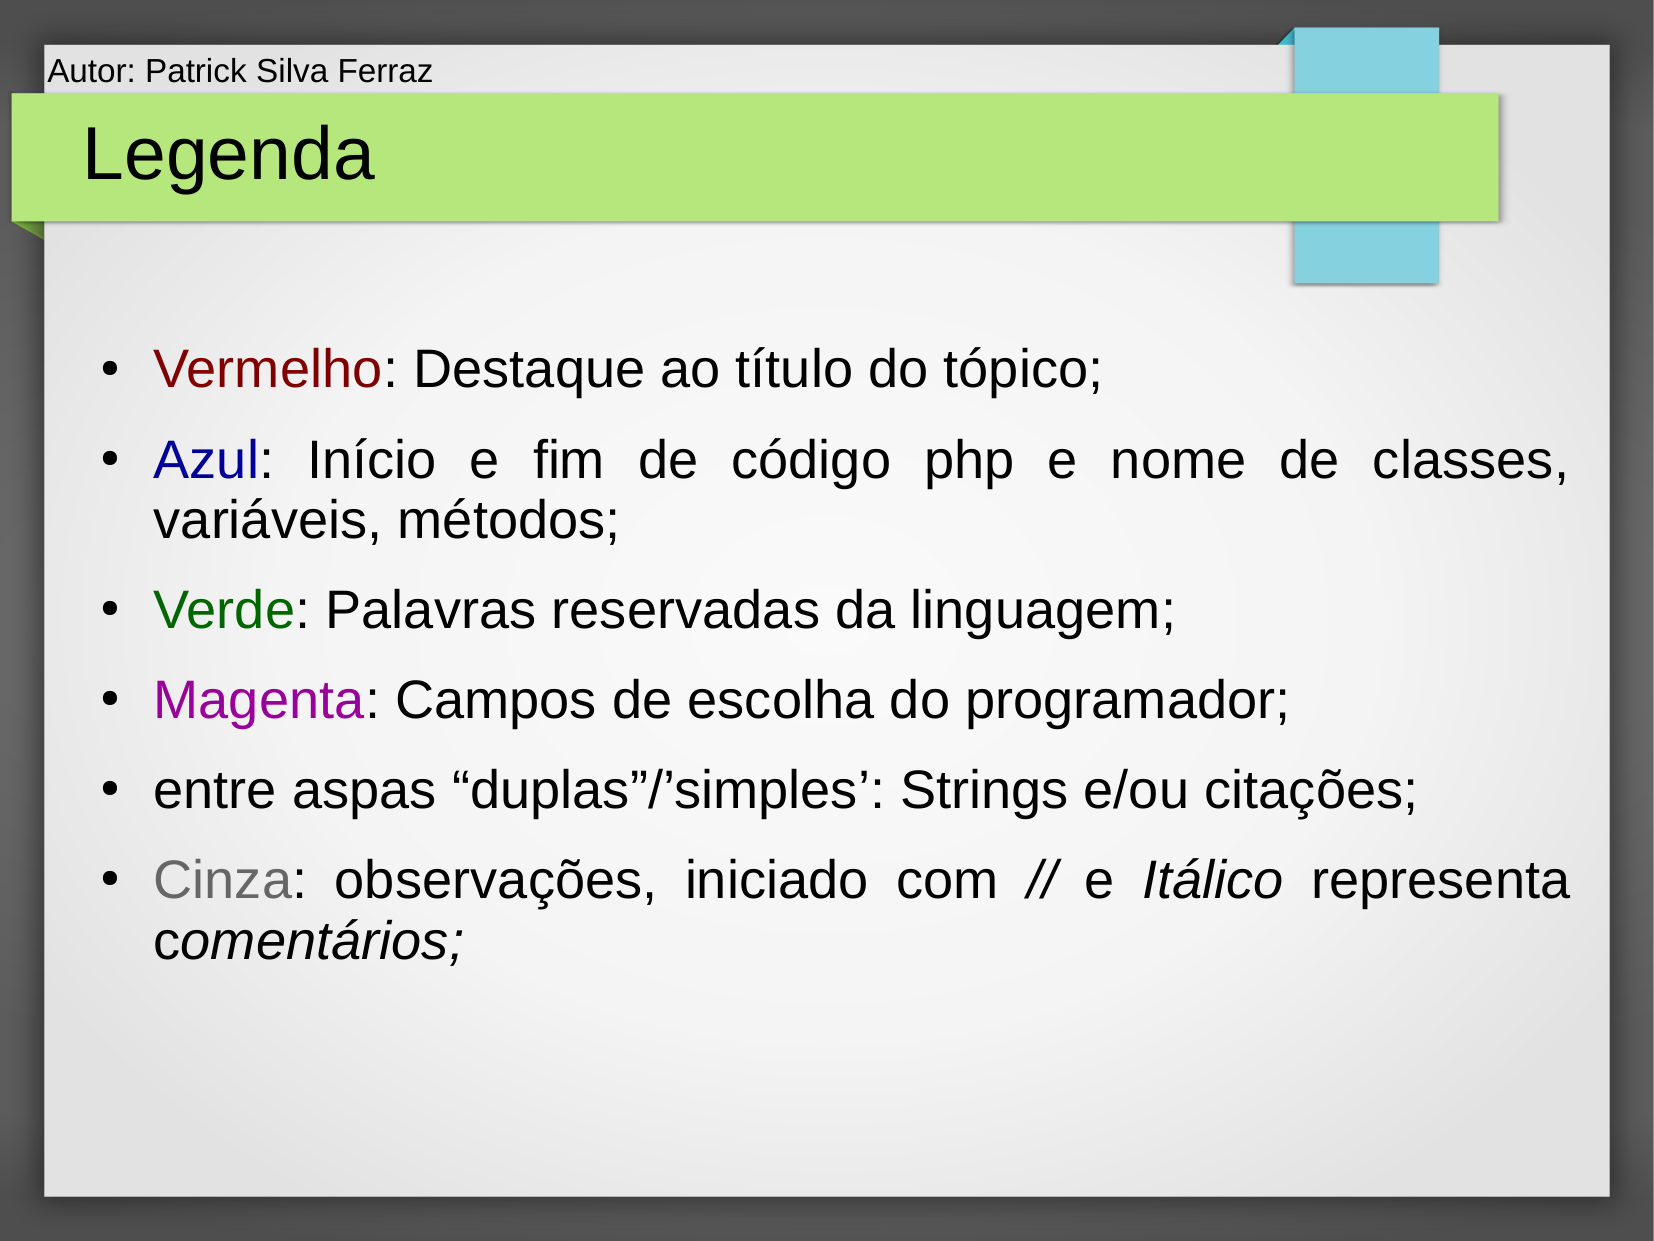

Autor: Patrick Silva Ferraz
# Legenda
Vermelho: Destaque ao título do tópico;
Azul: Início e fim de código php e nome de classes, variáveis, métodos;
Verde: Palavras reservadas da linguagem;
Magenta: Campos de escolha do programador;
entre aspas “duplas”/’simples’: Strings e/ou citações;
Cinza: observações, iniciado com // e Itálico representa comentários;